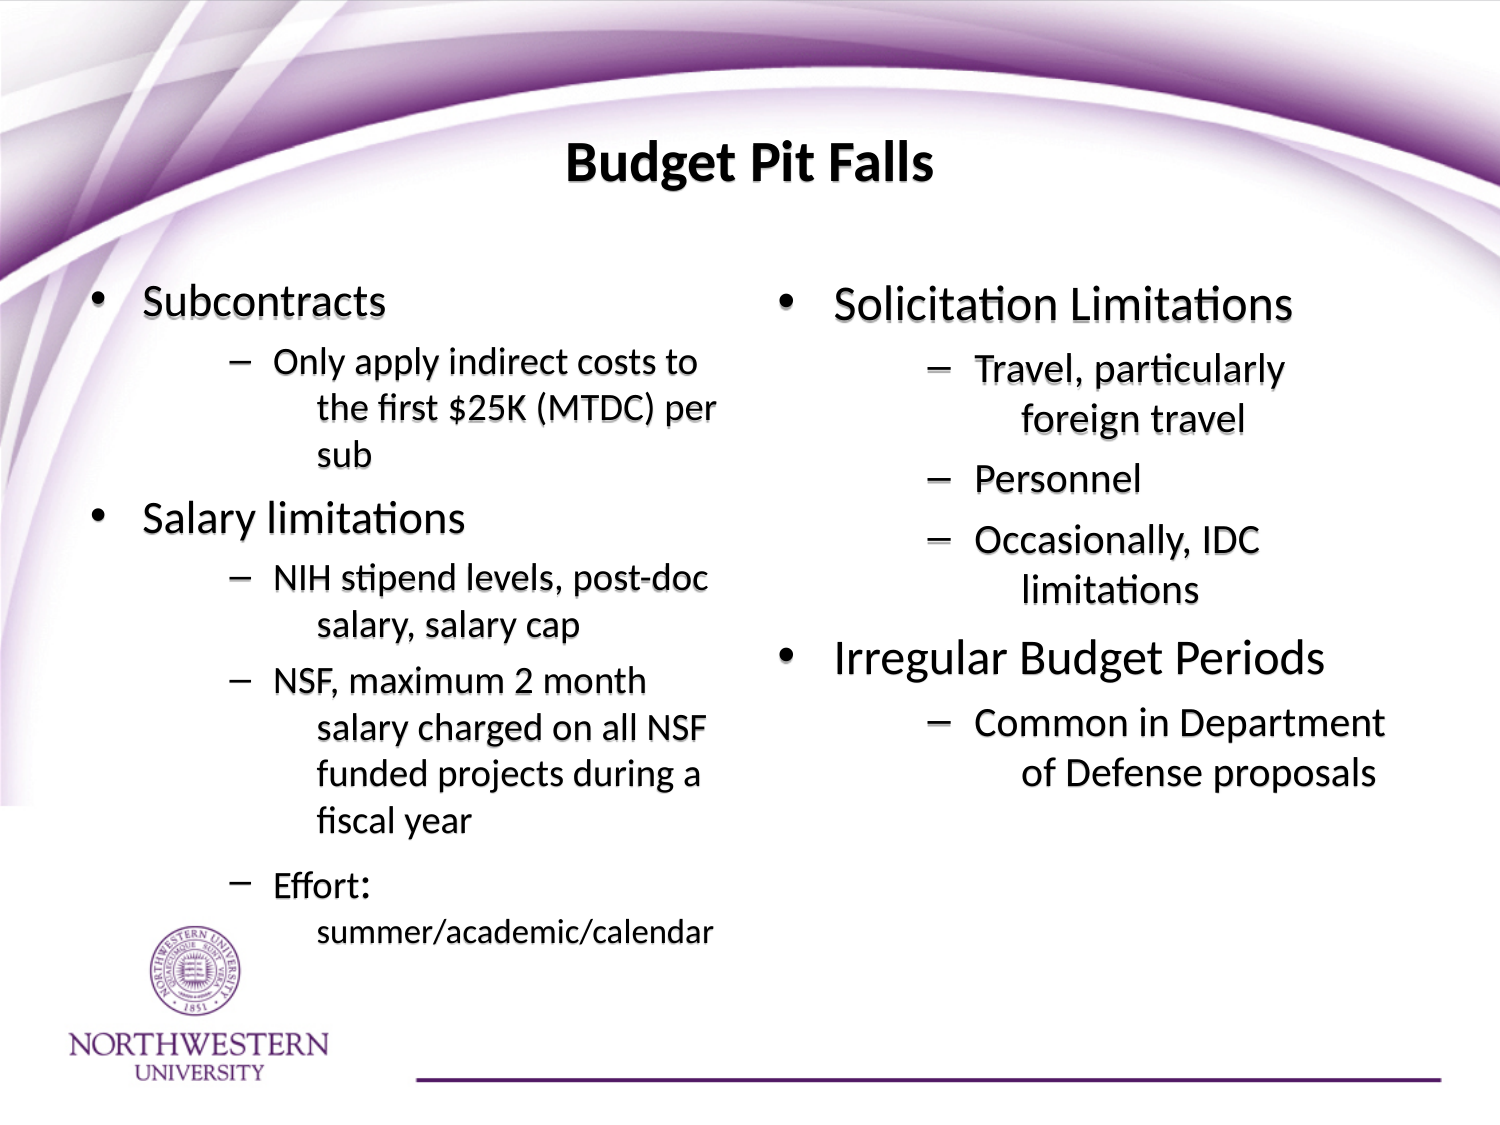

# Budget Pit Falls
Subcontracts
Only apply indirect costs to the first $25K (MTDC) per sub
Salary limitations
NIH stipend levels, post-doc salary, salary cap
NSF, maximum 2 month salary charged on all NSF funded projects during a fiscal year
Effort: summer/academic/calendar
Solicitation Limitations
Travel, particularly foreign travel
Personnel
Occasionally, IDC limitations
Irregular Budget Periods
Common in Department of Defense proposals